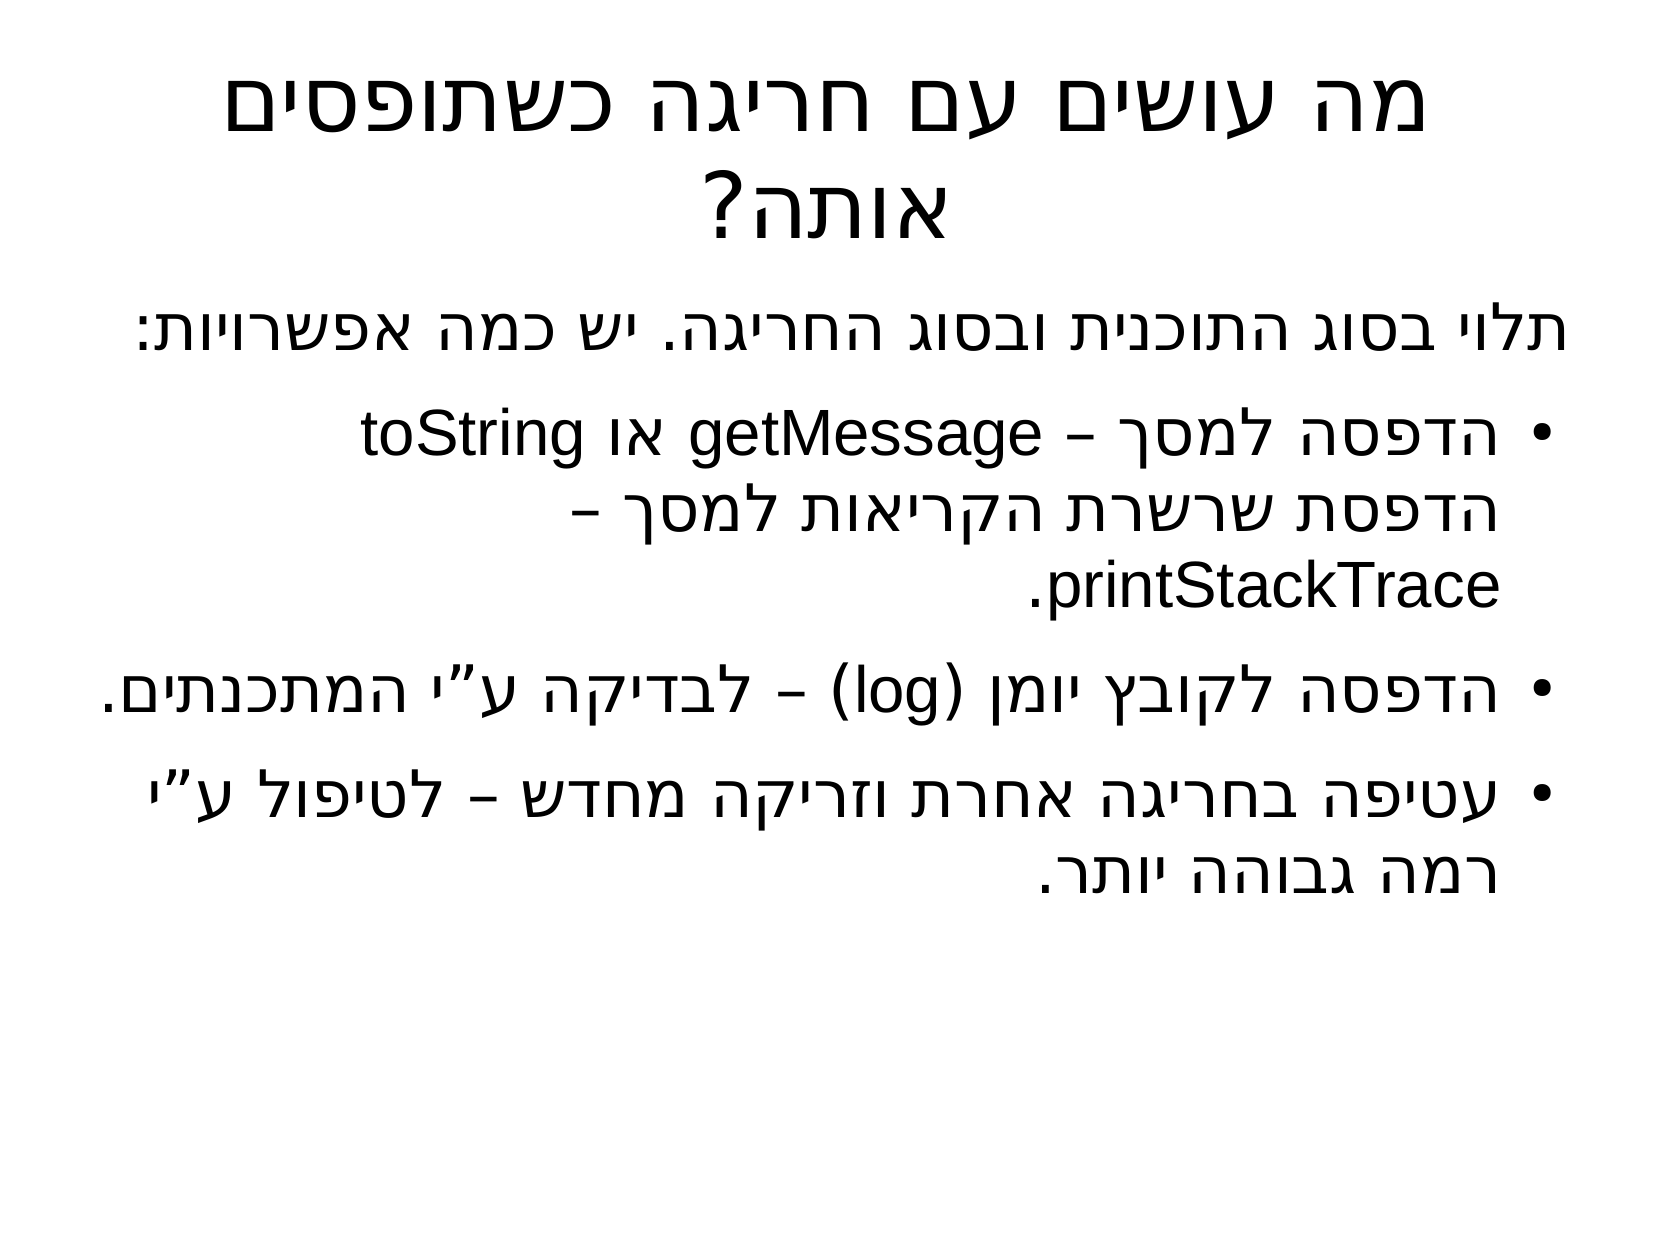

# מה עושים עם חריגה כשתופסים אותה?
תלוי בסוג התוכנית ובסוג החריגה. יש כמה אפשרויות:
הדפסה למסך – getMessage או toString
הדפסת שרשרת הקריאות למסך – printStackTrace.
הדפסה לקובץ יומן (log) – לבדיקה ע”י המתכנתים.
עטיפה בחריגה אחרת וזריקה מחדש – לטיפול ע”י רמה גבוהה יותר.